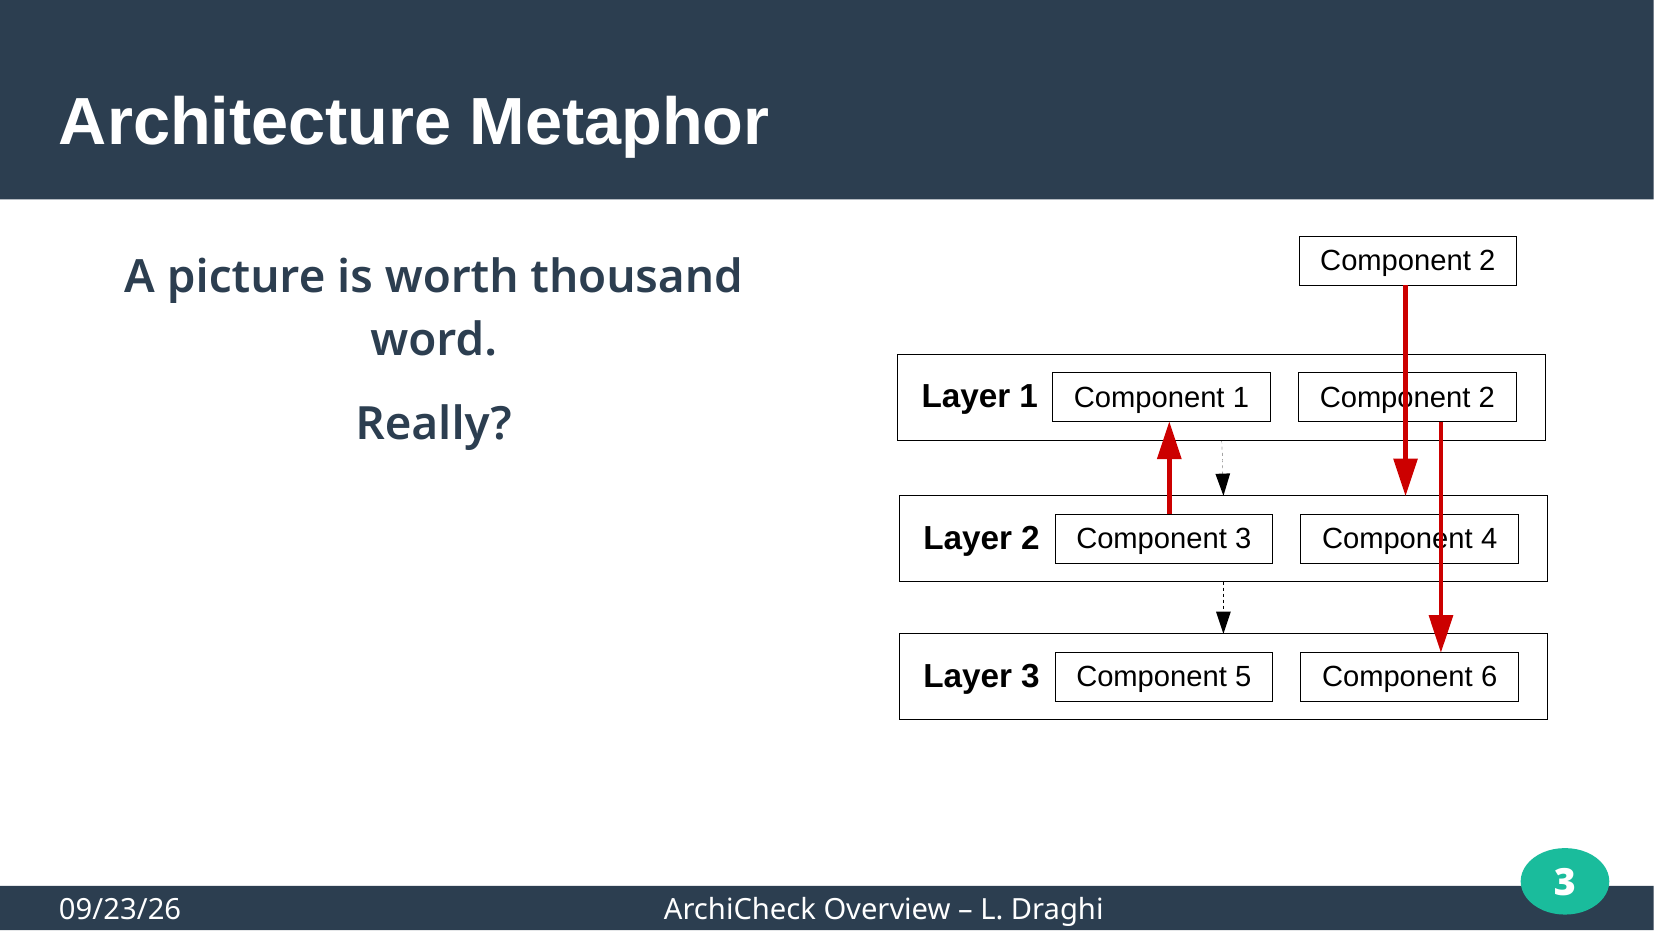

# Architecture Metaphor
Component 2
A picture is worth thousand word.
Really?
The code
Layer 1
Component 1
Component 2
Layer 2
Component 3
Component 4
Layer 3
Component 5
Component 6
3